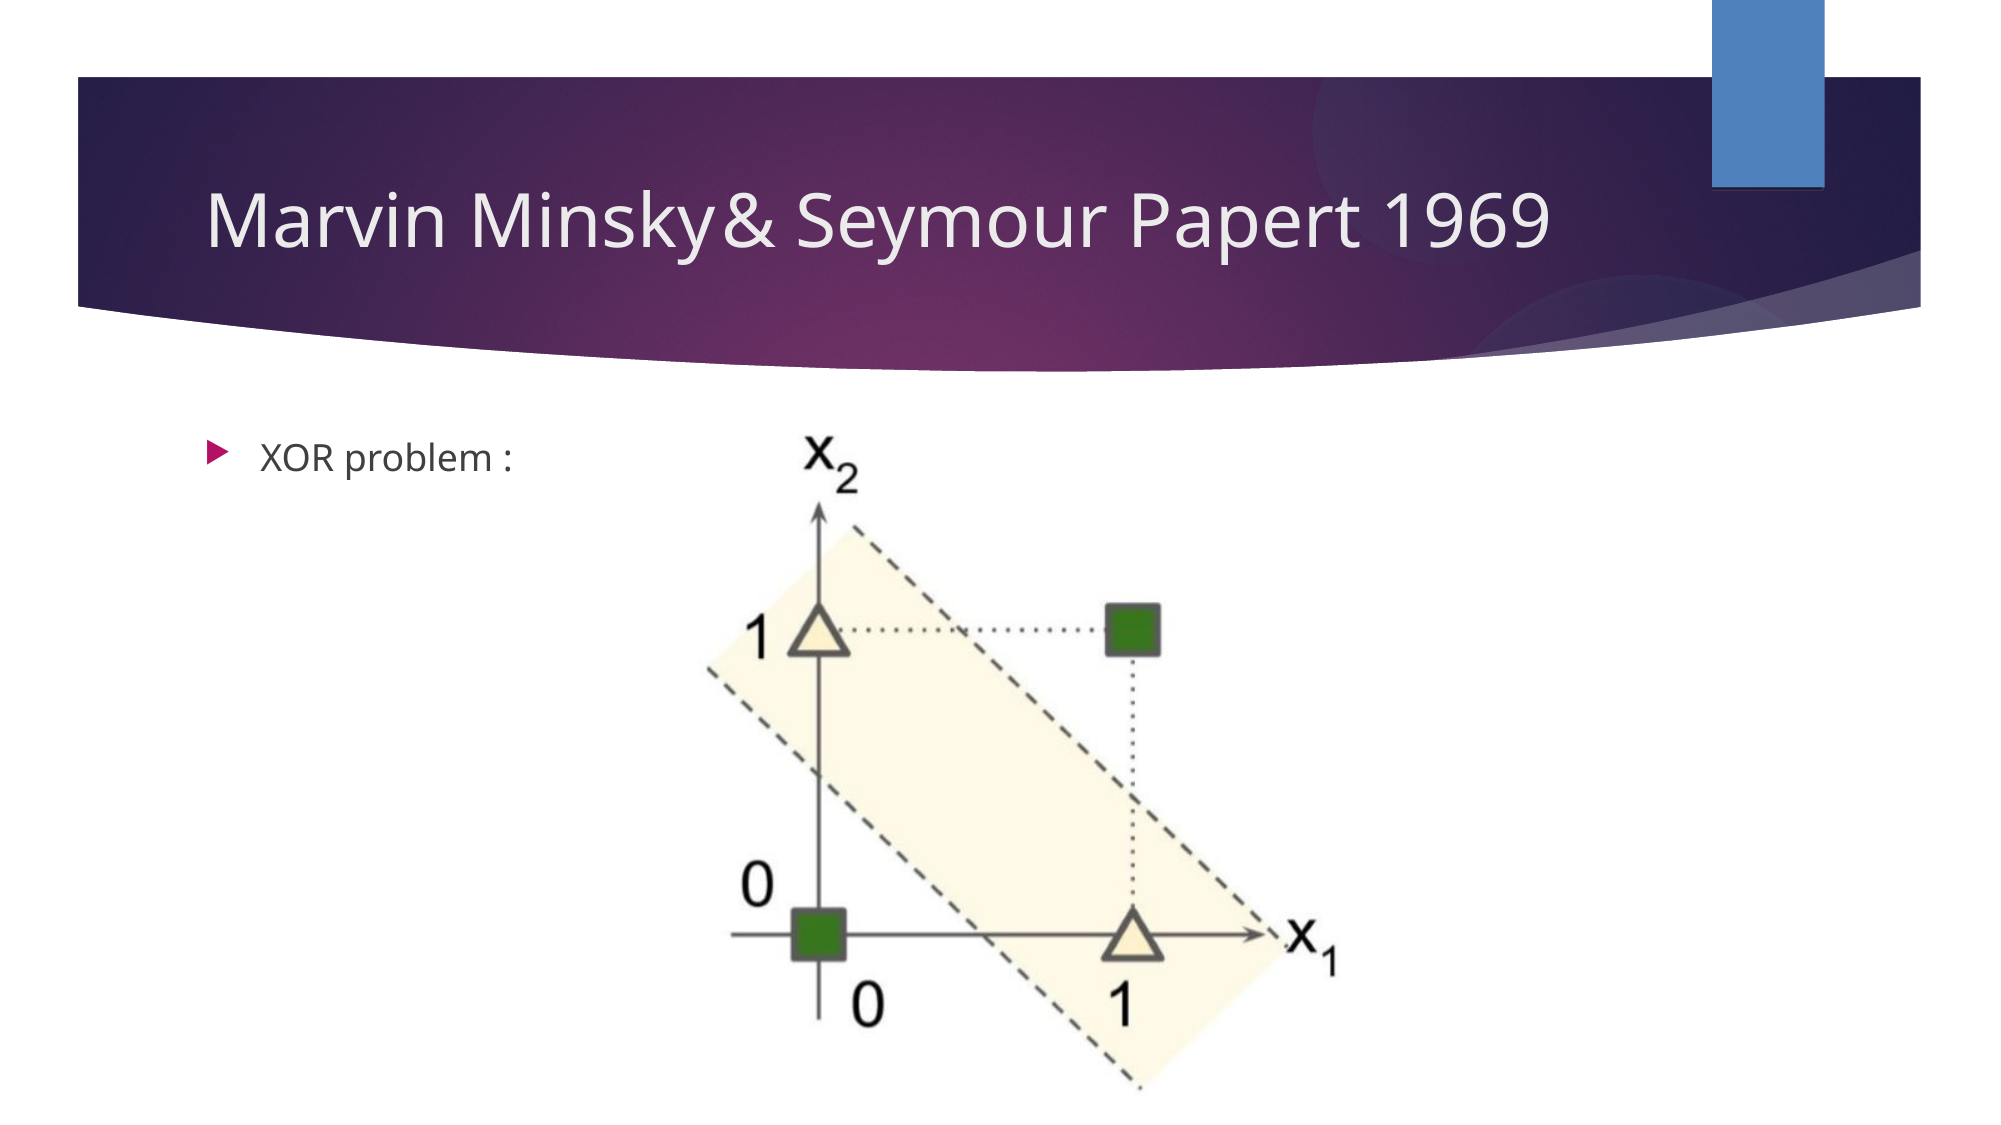

Marvin Minsky	& Seymour Papert 1969
XOR problem :